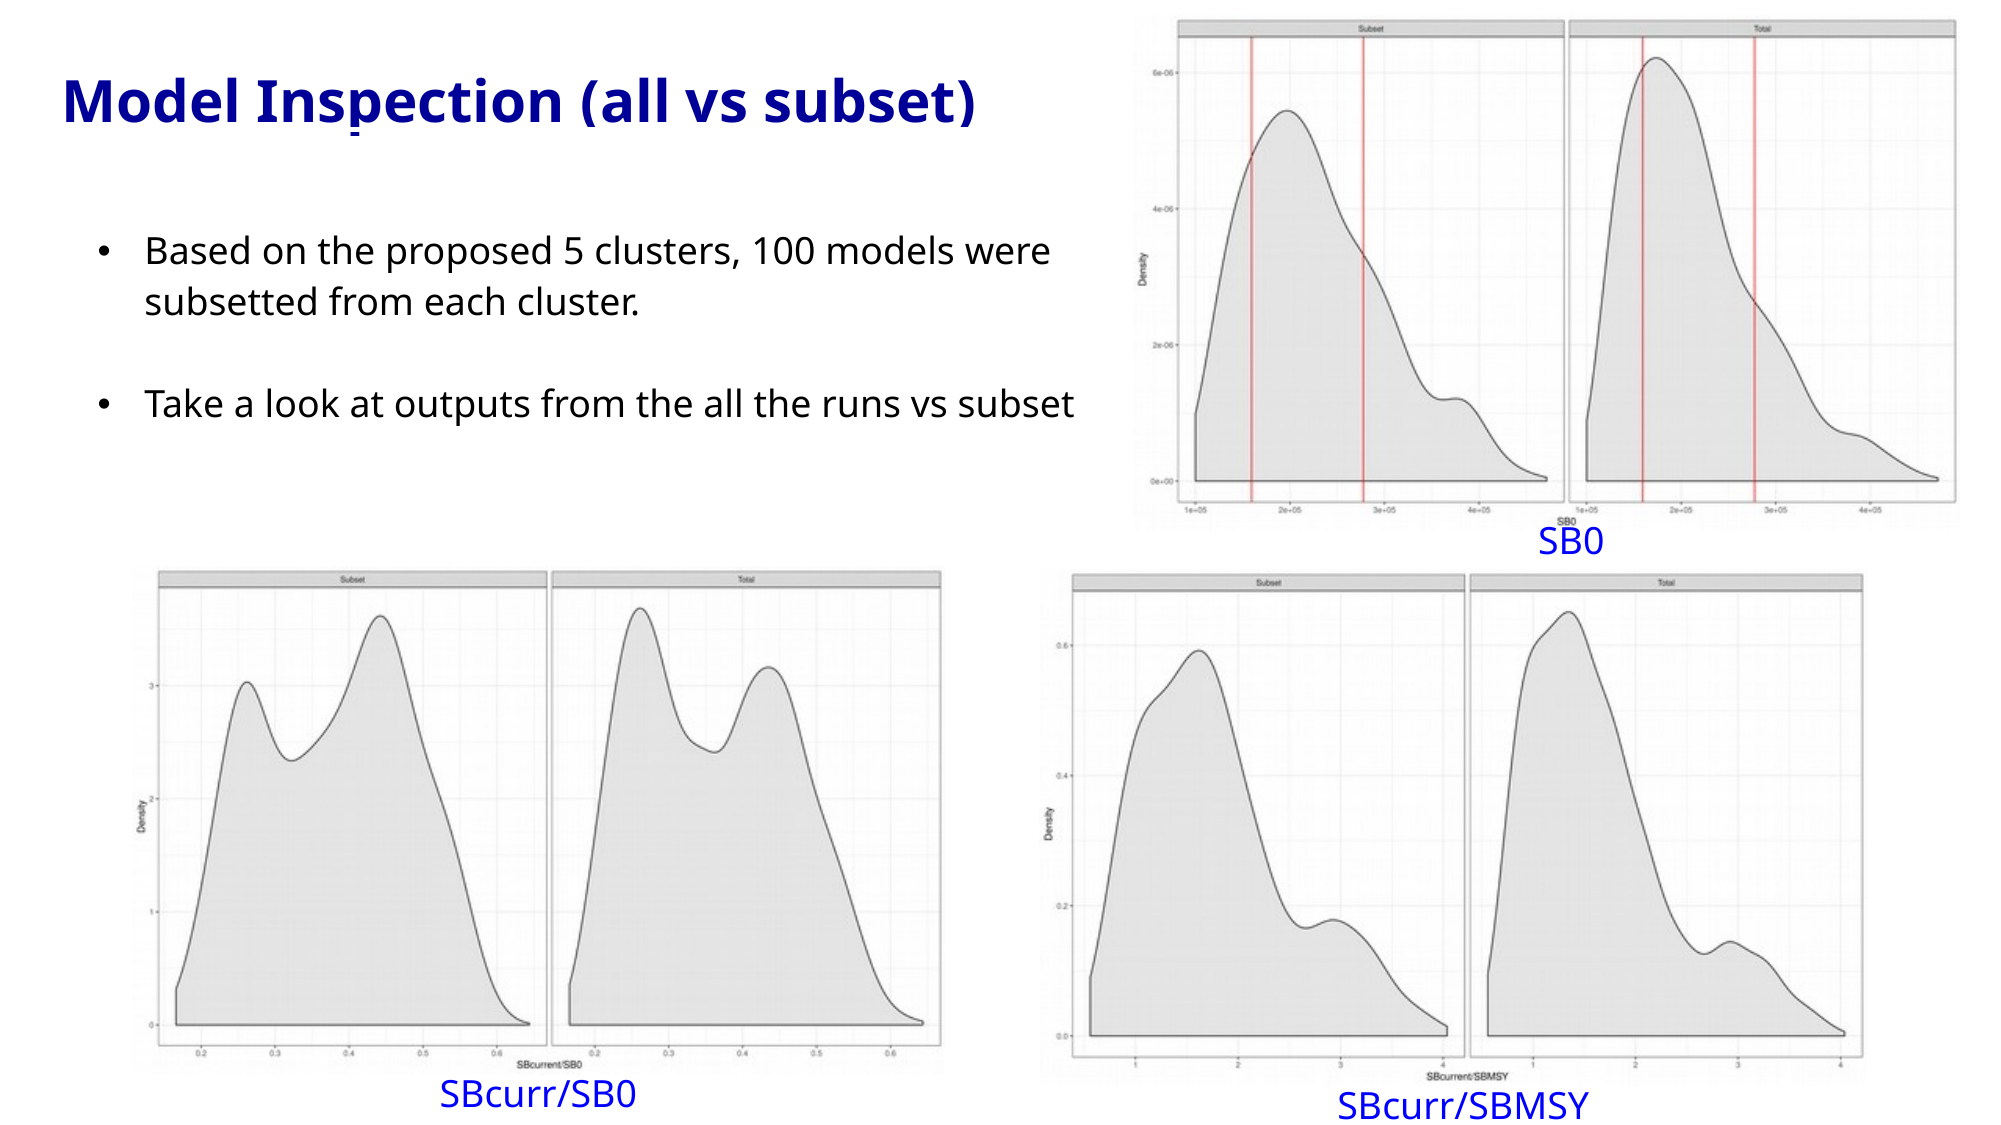

Model Inspection (all vs subset)
Based on the proposed 5 clusters, 100 models were subsetted from each cluster.
Take a look at outputs from the all the runs vs subset
SB0
SBcurr/SB0
SBcurr/SBMSY